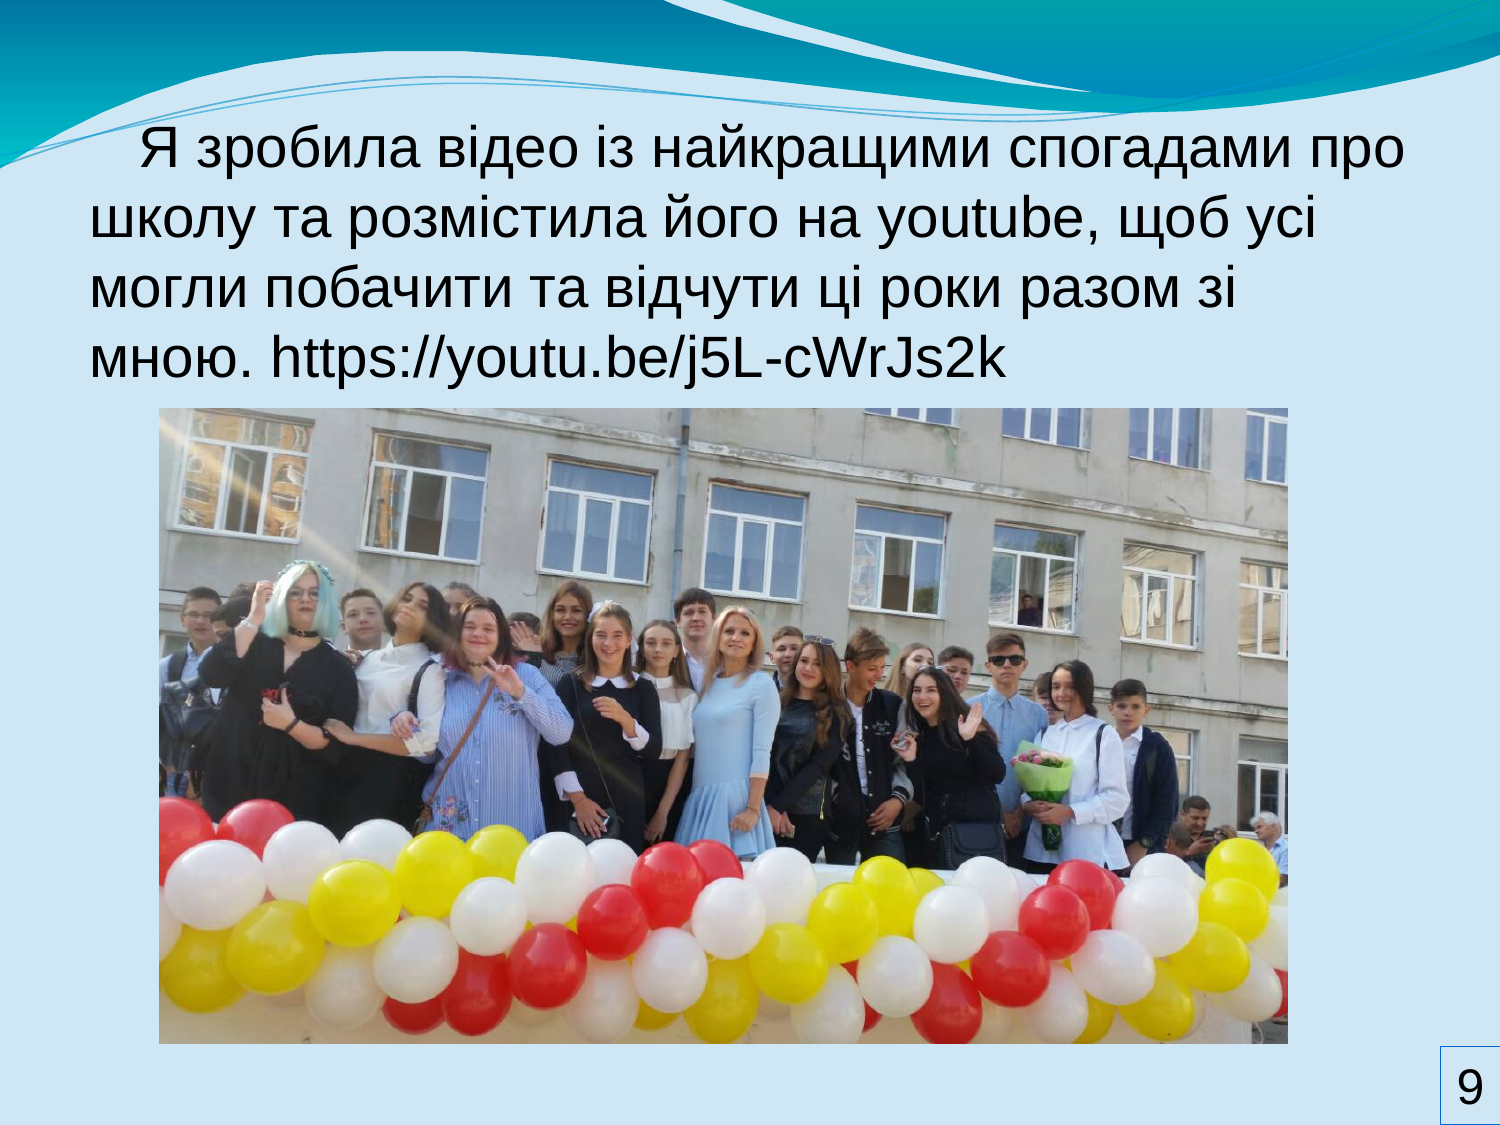

# Я зробила відео із найкращими спогадами про школу та розмістила його на youtube, щоб усі могли побачити та відчути ці роки разом зі мною. https://youtu.be/j5L-cWrJs2k
9